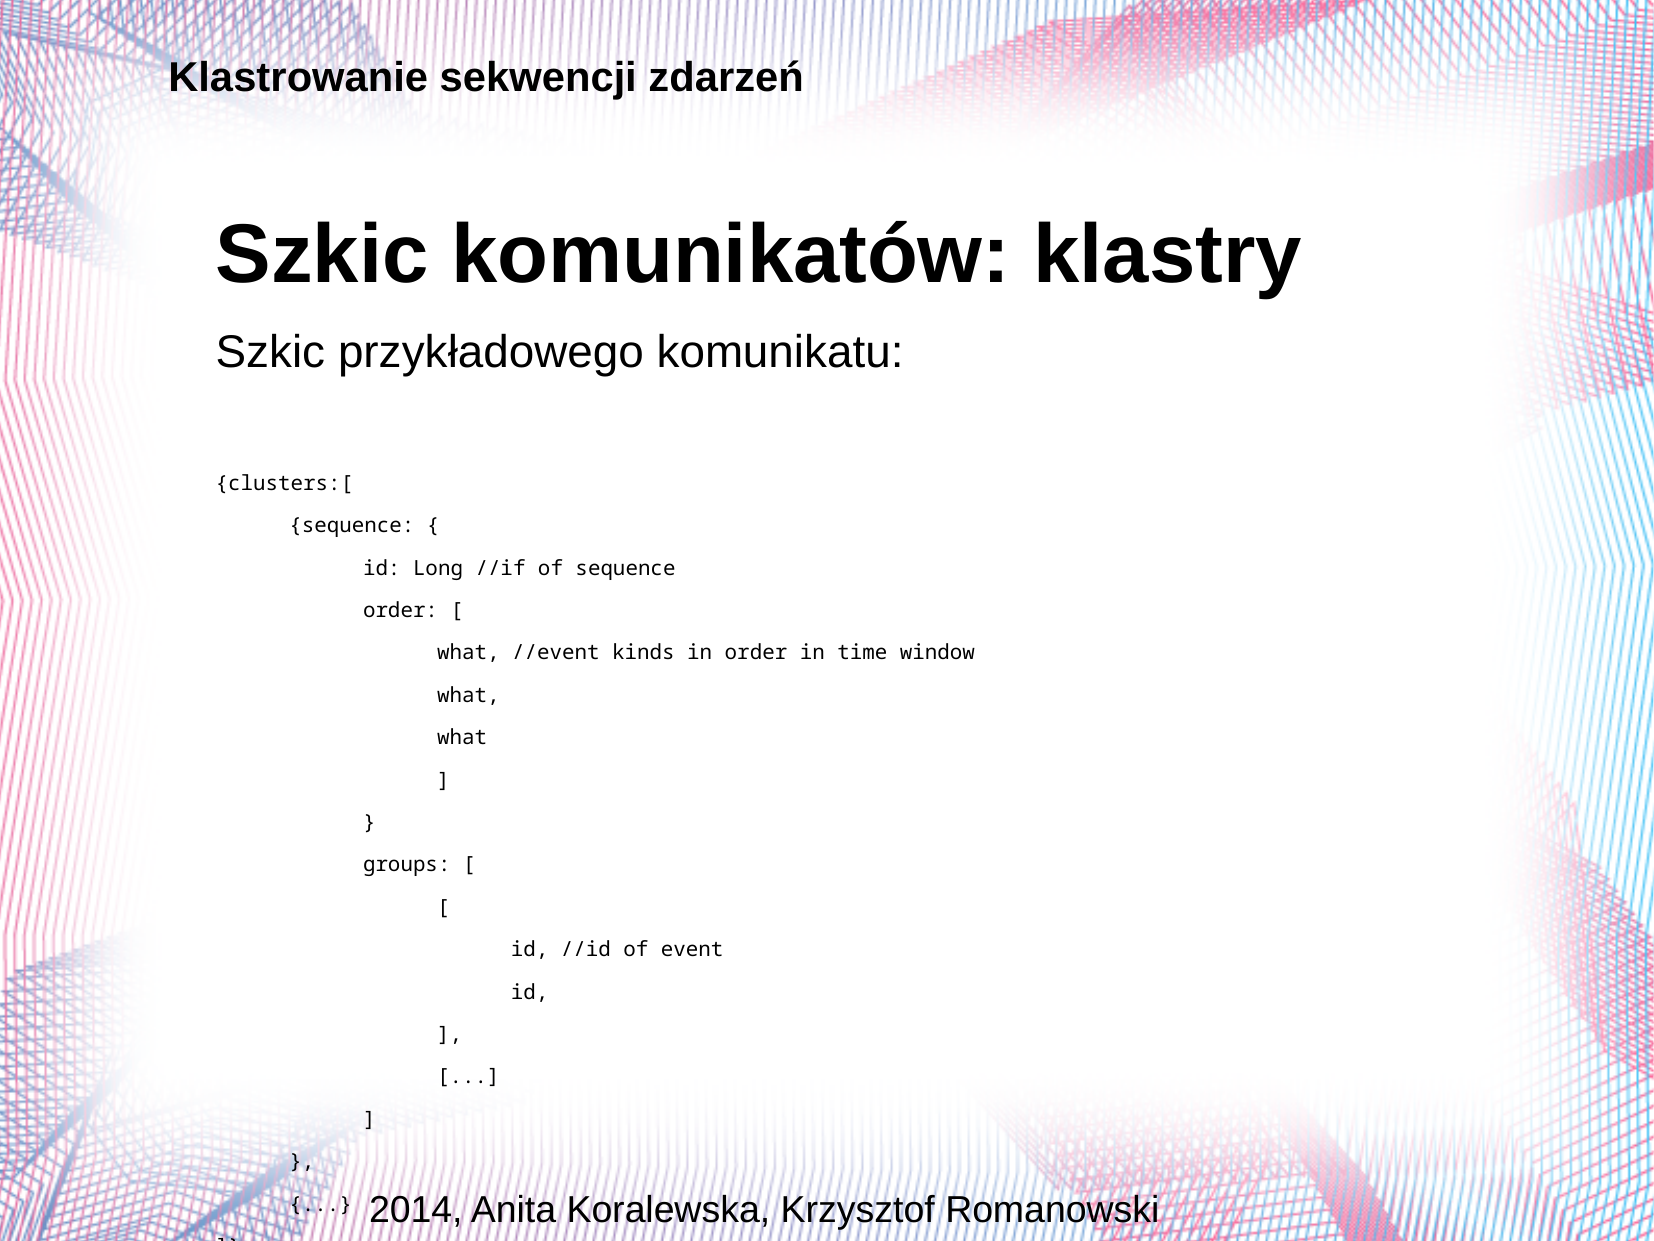

Klastrowanie sekwencji zdarzeń
Szkic komunikatów: klastry
Szkic przykładowego komunikatu:
{clusters:[
	{sequence: {
		id: Long //if of sequence
		order: [
			what, //event kinds in order in time window
			what,
			what
			]
		}
		groups: [
			[
				id, //id of event
				id,
			],
			[...]
		]
	},
	{...}
]}
2014, Anita Koralewska, Krzysztof Romanowski